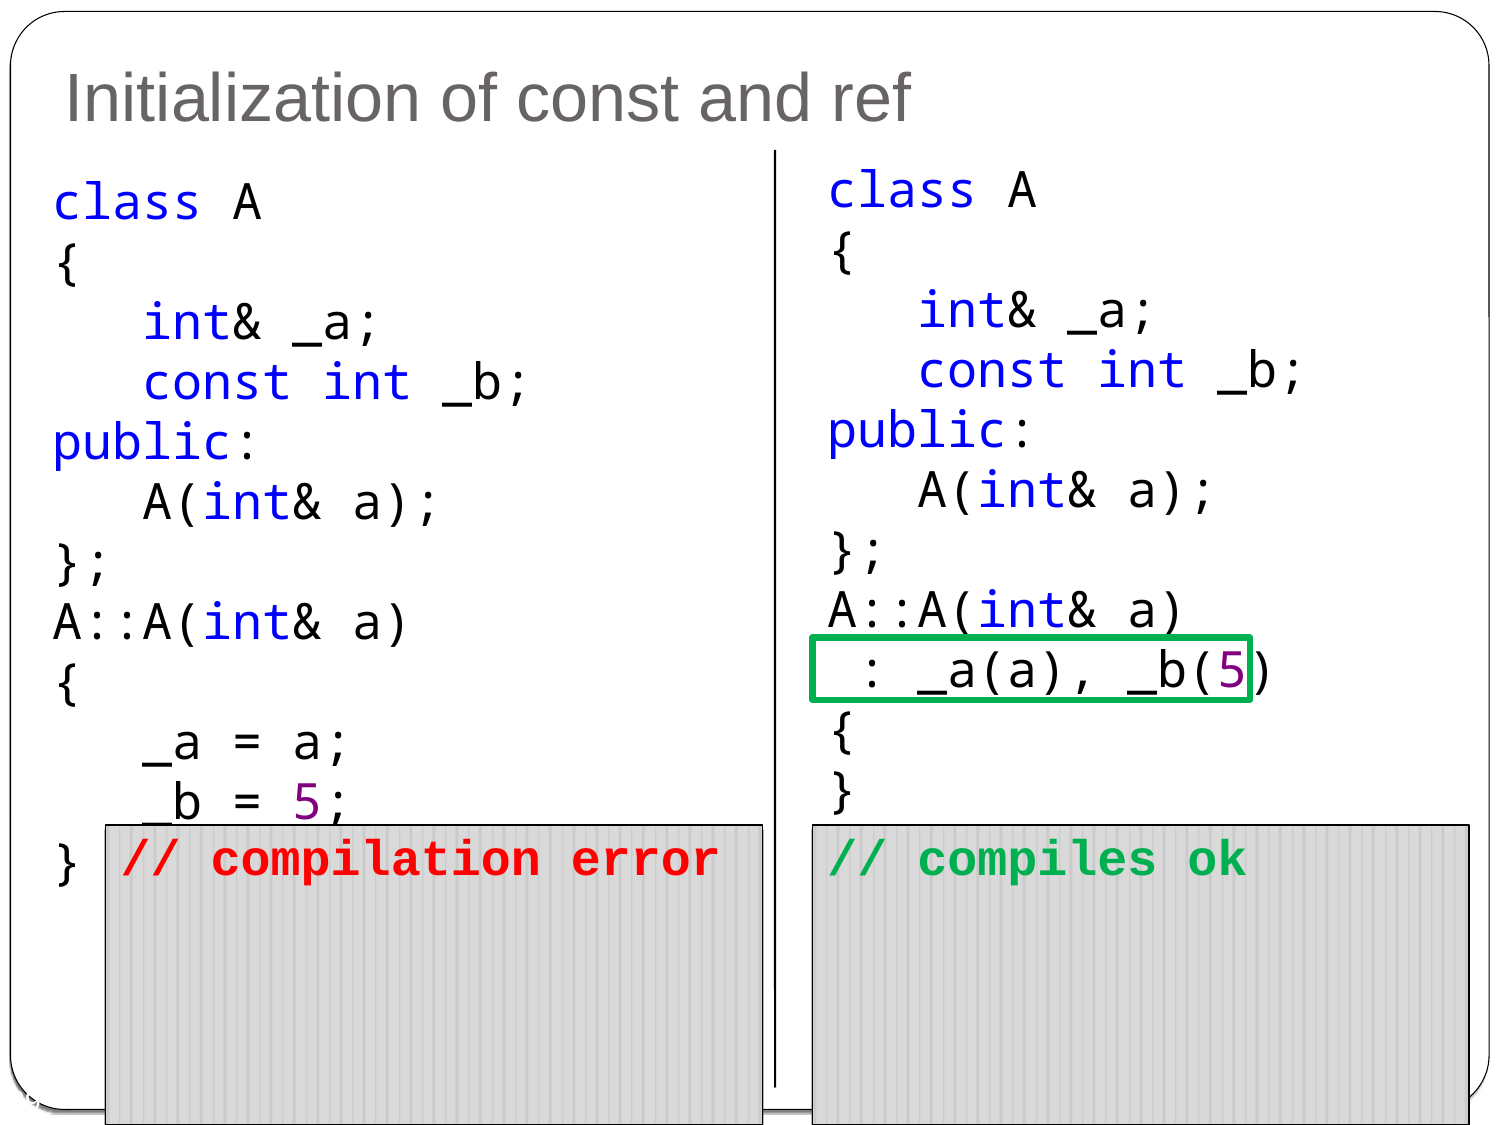

# Initialization of const and ref
class A
{
   int& _a;
   const int _b;
public:
   A(int& a);
};
A::A(int& a)
 : _a(a), _b(5)
{
}
class A
{
   int& _a;
   const int _b;
public:
   A(int& a);
};
A::A(int& a)
{
   _a = a;
   _b = 5;
}
// compilation error
// compiles ok